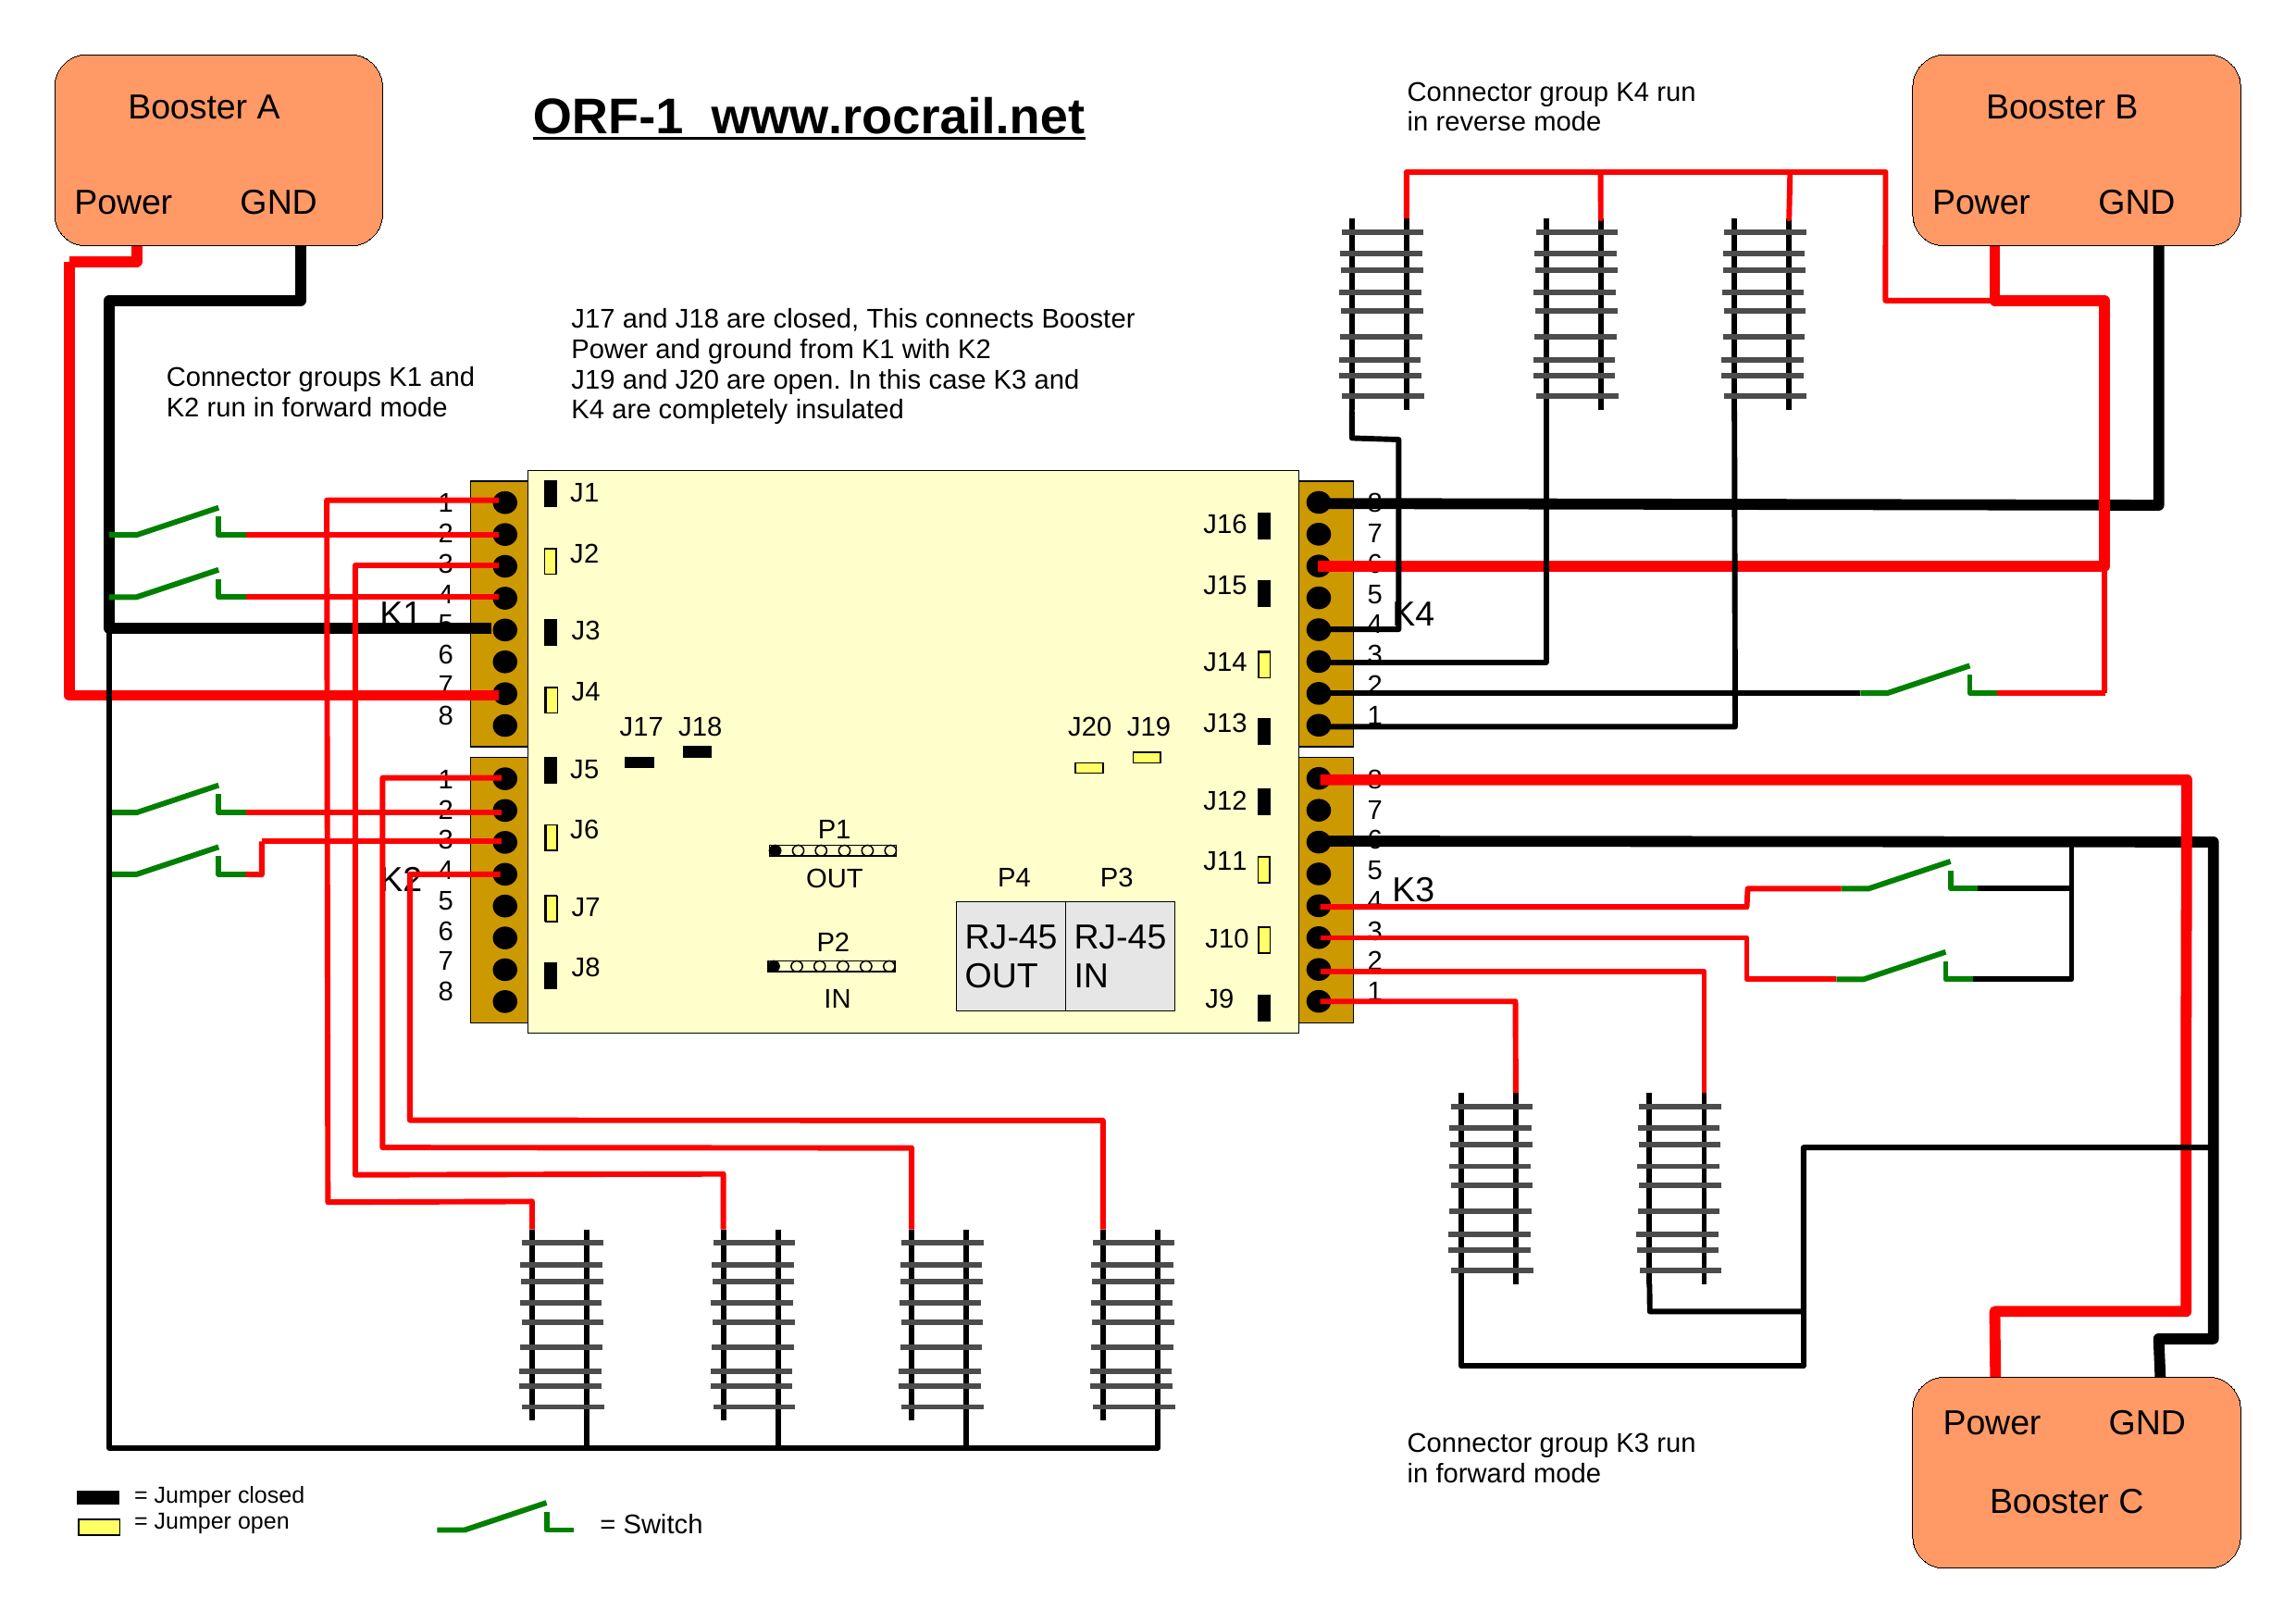

Booster A
Power GND
Booster B
Power GND
Connector group K4 run
in reverse mode
ORF-1 www.rocrail.net
J17 and J18 are closed, This connects Booster
Power and ground from K1 with K2
J19 and J20 are open. In this case K3 and
K4 are completely insulated
Connector groups K1 and
K2 run in forward mode
J1
J2
J3
J4
J5
J6
J7
J8
8
7
6
5
4
3
2
1
1
2
3
4
5
6
7
8
J16
J15
J14
J13
J12
J11
J10
J9
K1
K4
J17 J18
J20 J19
1
2
3
4
5
6
7
8
8
7
6
5
4
3
2
1
P1
K2
P4
P3
RJ-45
OUT
RJ-45
IN
OUT
K3
P2
IN
Power GND
Booster C
Connector group K3 run
in forward mode
= Jumper closed
= Jumper open
= Switch